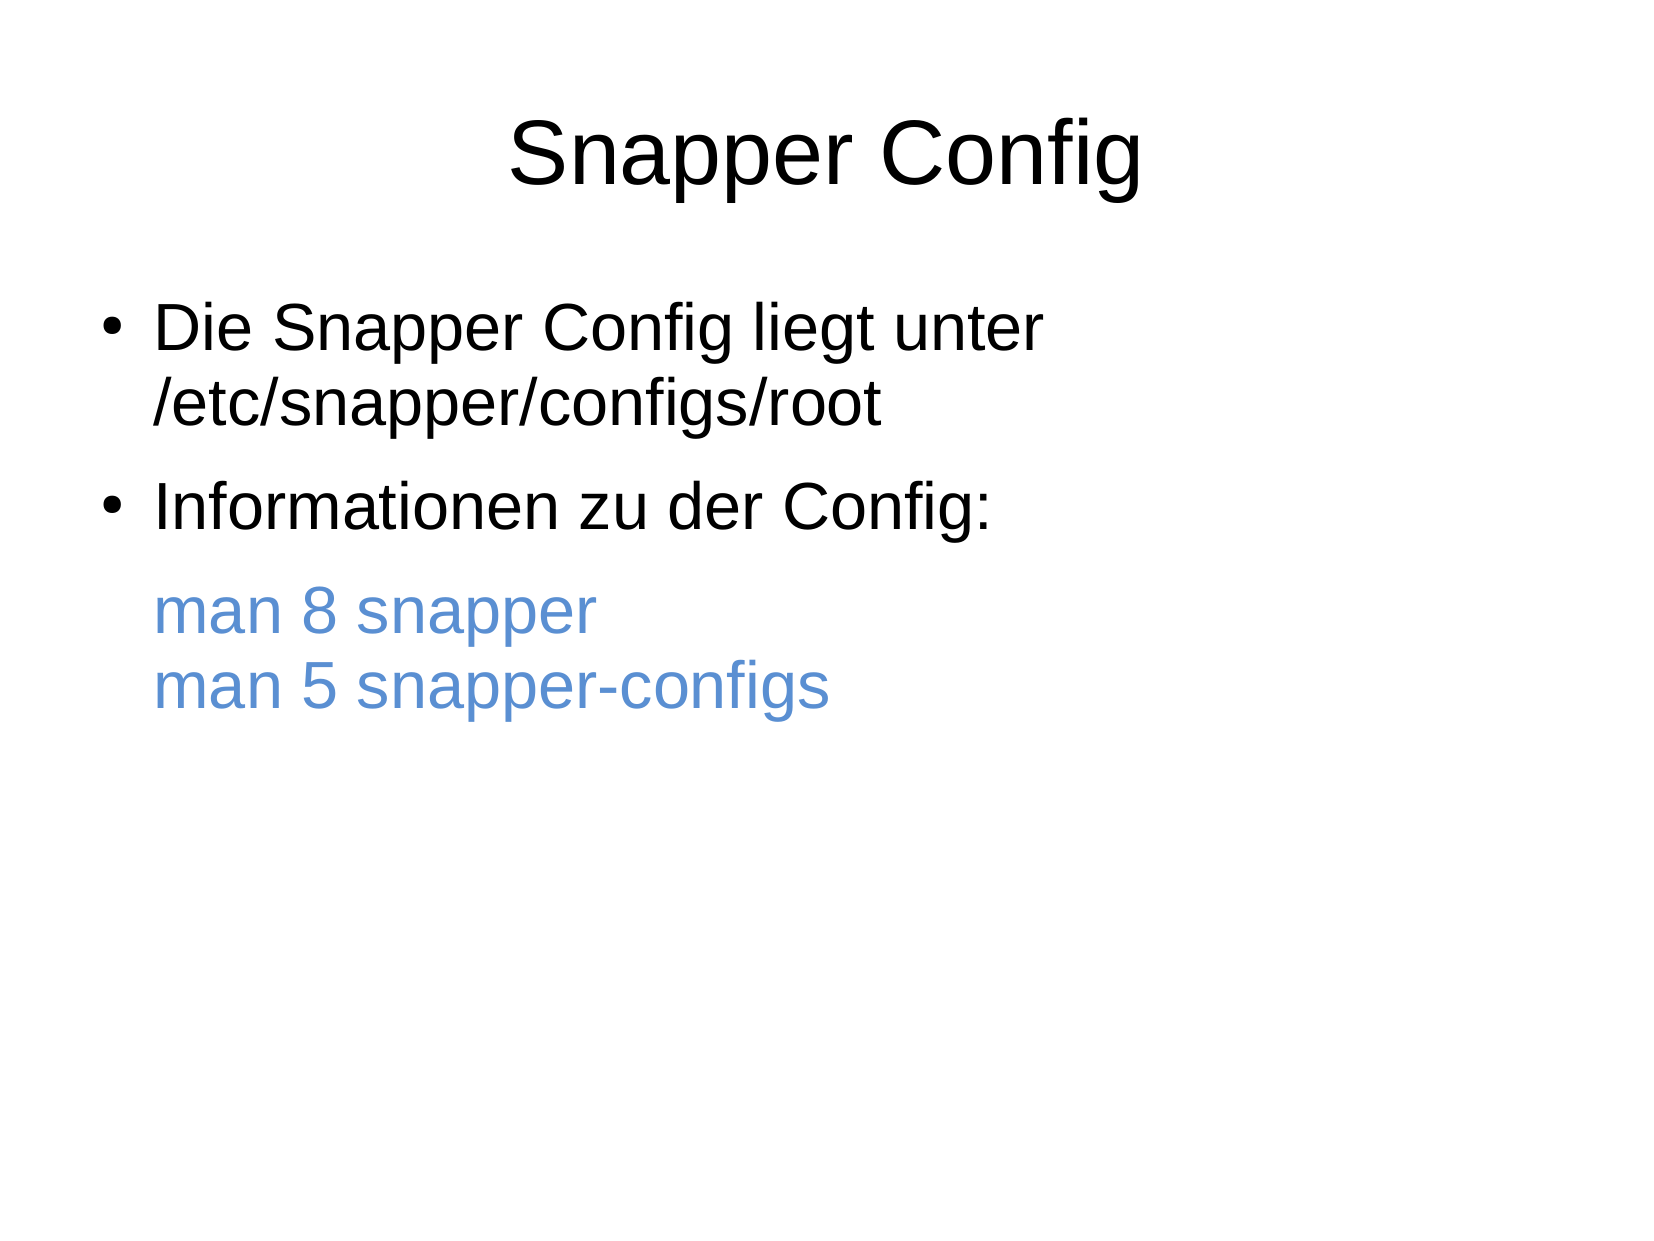

# Snapper Config
Die Snapper Config liegt unter /etc/snapper/configs/root
Informationen zu der Config:
man 8 snapper
man 5 snapper-configs